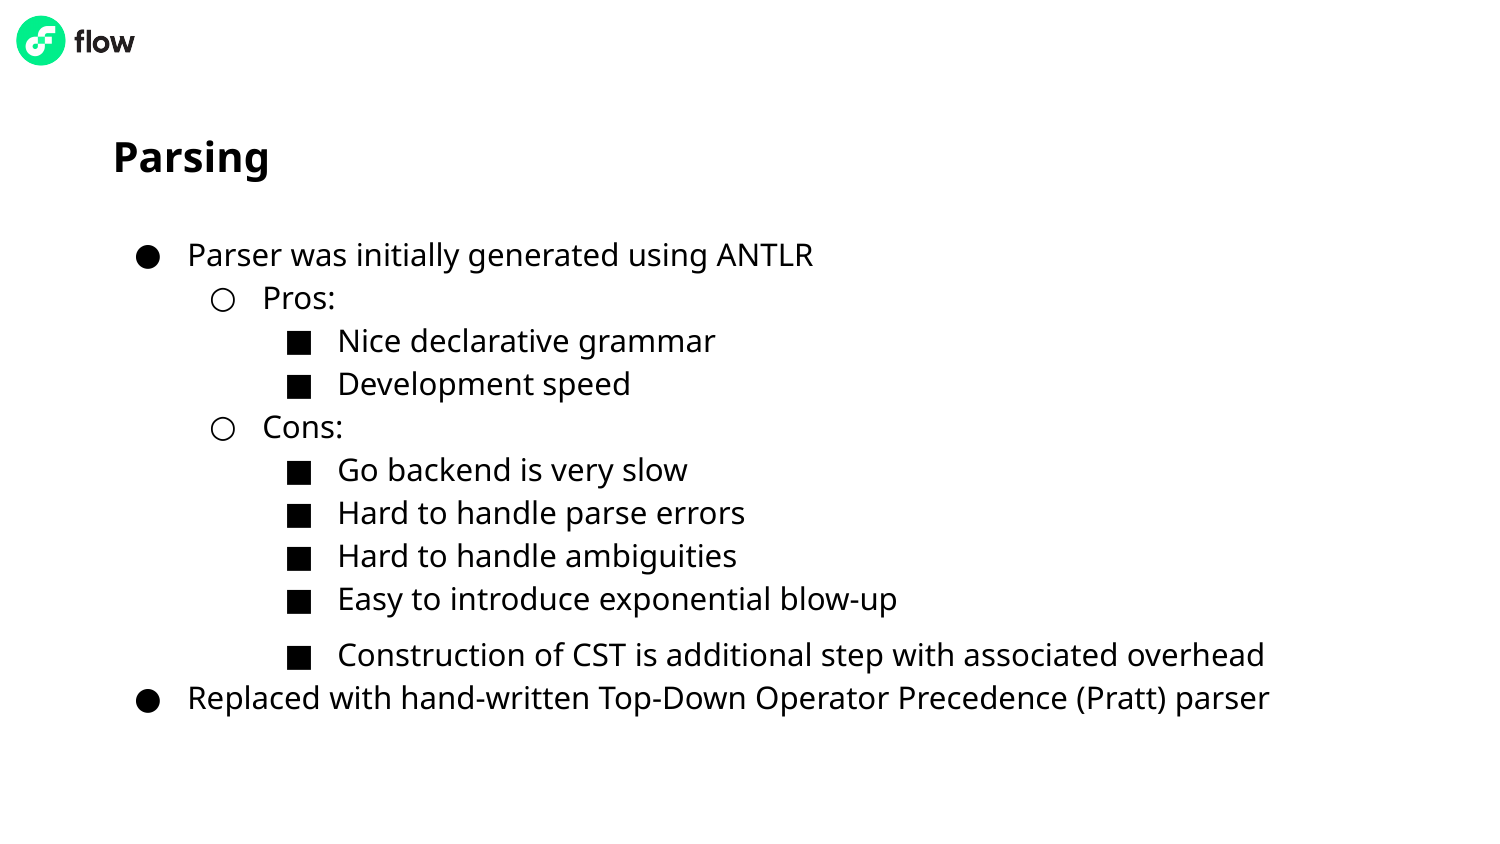

Parsing
Parser was initially generated using ANTLR
Pros:
Nice declarative grammar
Development speed
Cons:
Go backend is very slow
Hard to handle parse errors
Hard to handle ambiguities
Easy to introduce exponential blow-up
Construction of CST is additional step with associated overhead
Replaced with hand-written Top-Down Operator Precedence (Pratt) parser